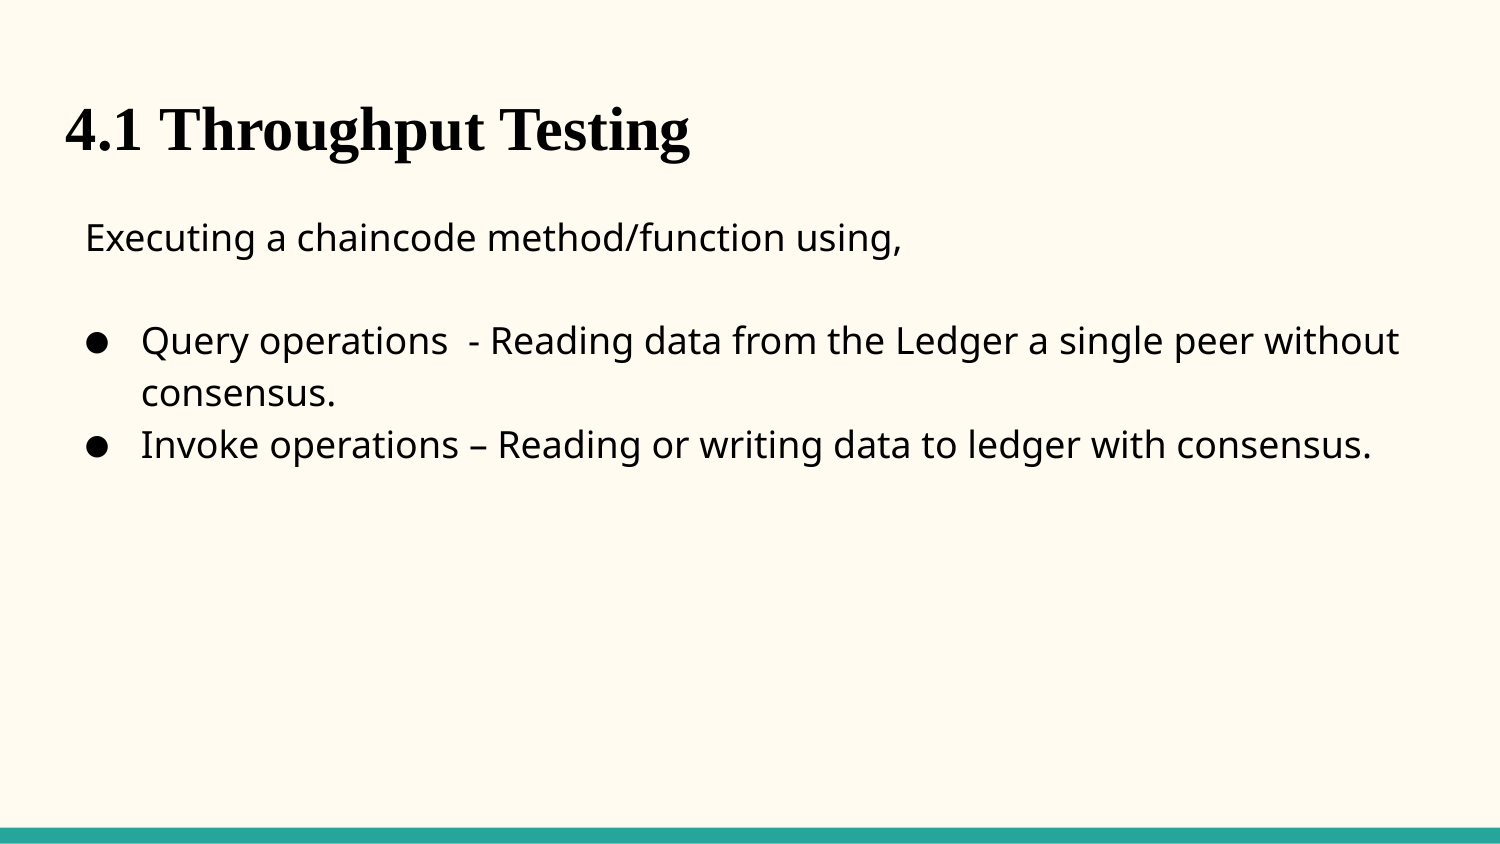

4.1 Throughput Testing
Executing a chaincode method/function using,
Query operations - Reading data from the Ledger a single peer without consensus.
Invoke operations – Reading or writing data to ledger with consensus.